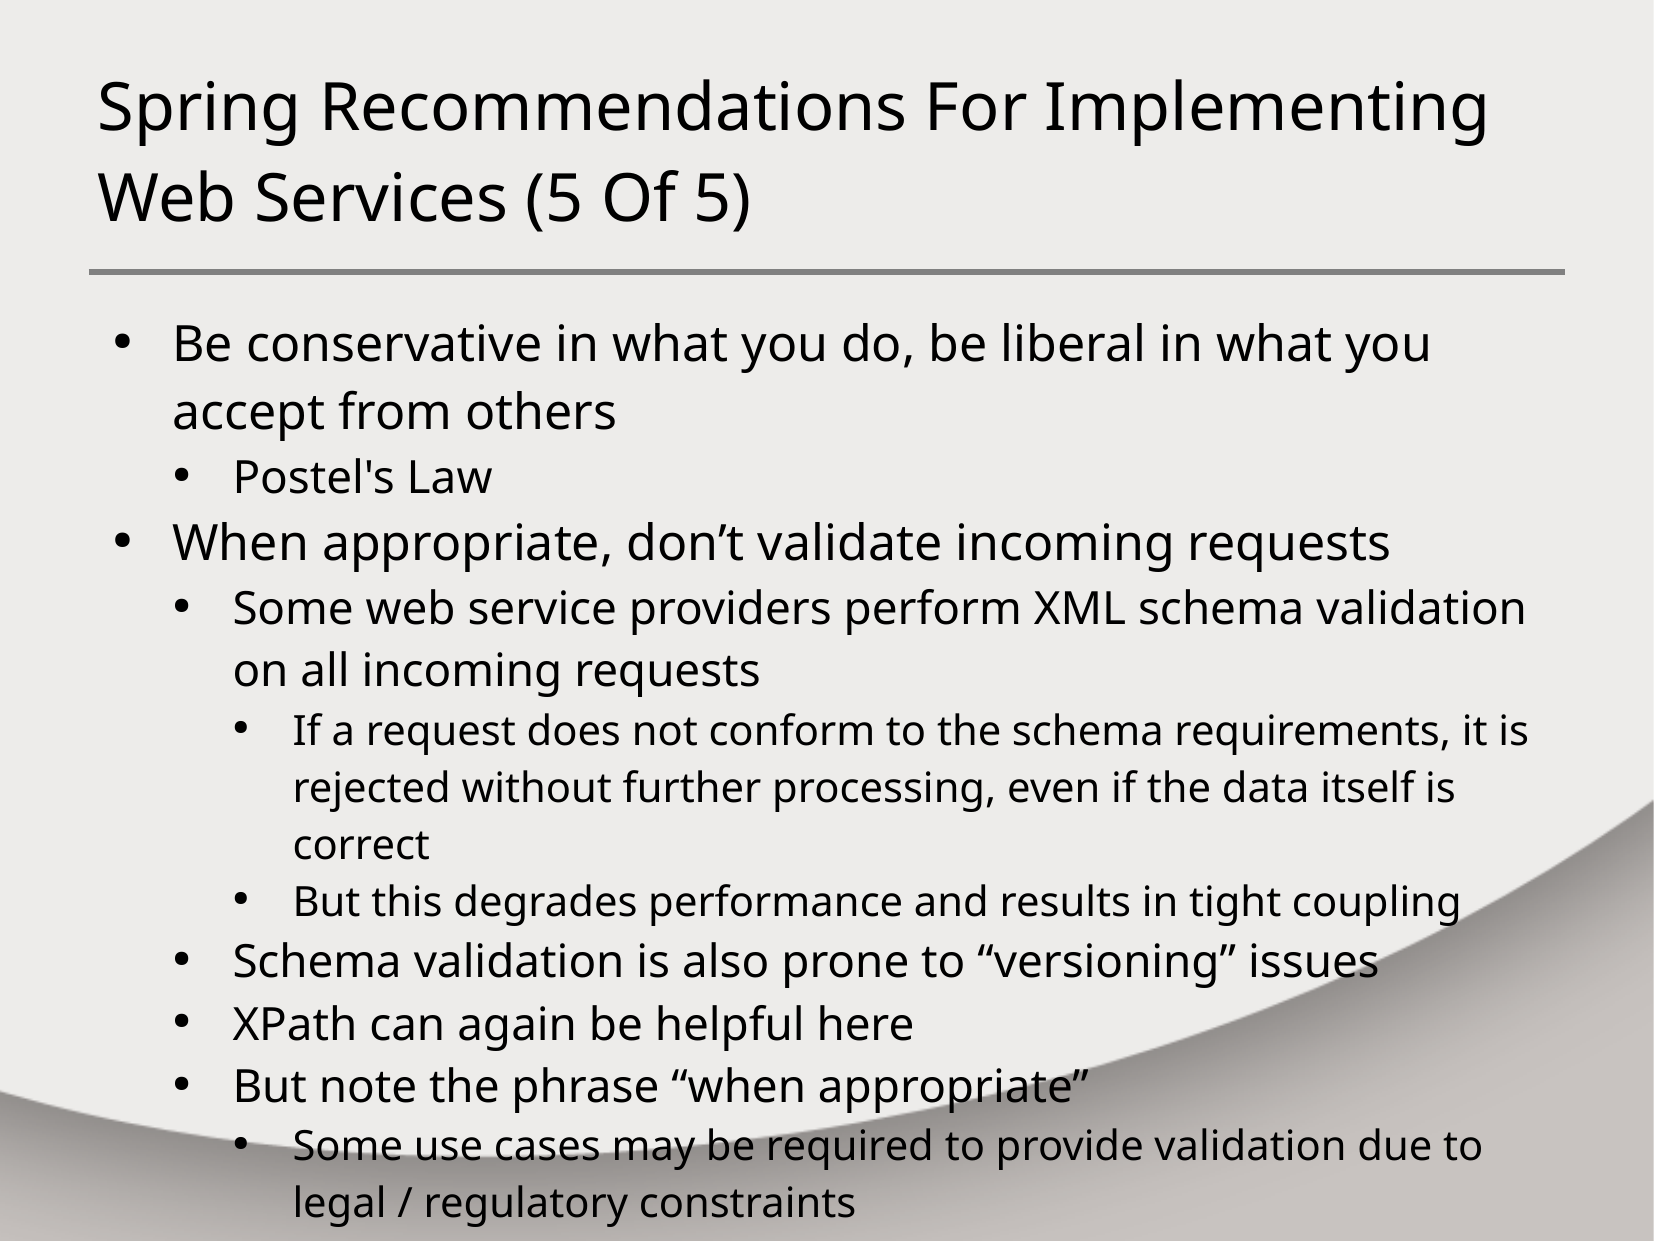

# Spring Recommendations For Implementing Web Services (5 Of 5)
Be conservative in what you do, be liberal in what you accept from others
Postel's Law
When appropriate, don’t validate incoming requests
Some web service providers perform XML schema validation on all incoming requests
If a request does not conform to the schema requirements, it is rejected without further processing, even if the data itself is correct
But this degrades performance and results in tight coupling
Schema validation is also prone to “versioning” issues
XPath can again be helpful here
But note the phrase “when appropriate”
Some use cases may be required to provide validation due to legal / regulatory constraints